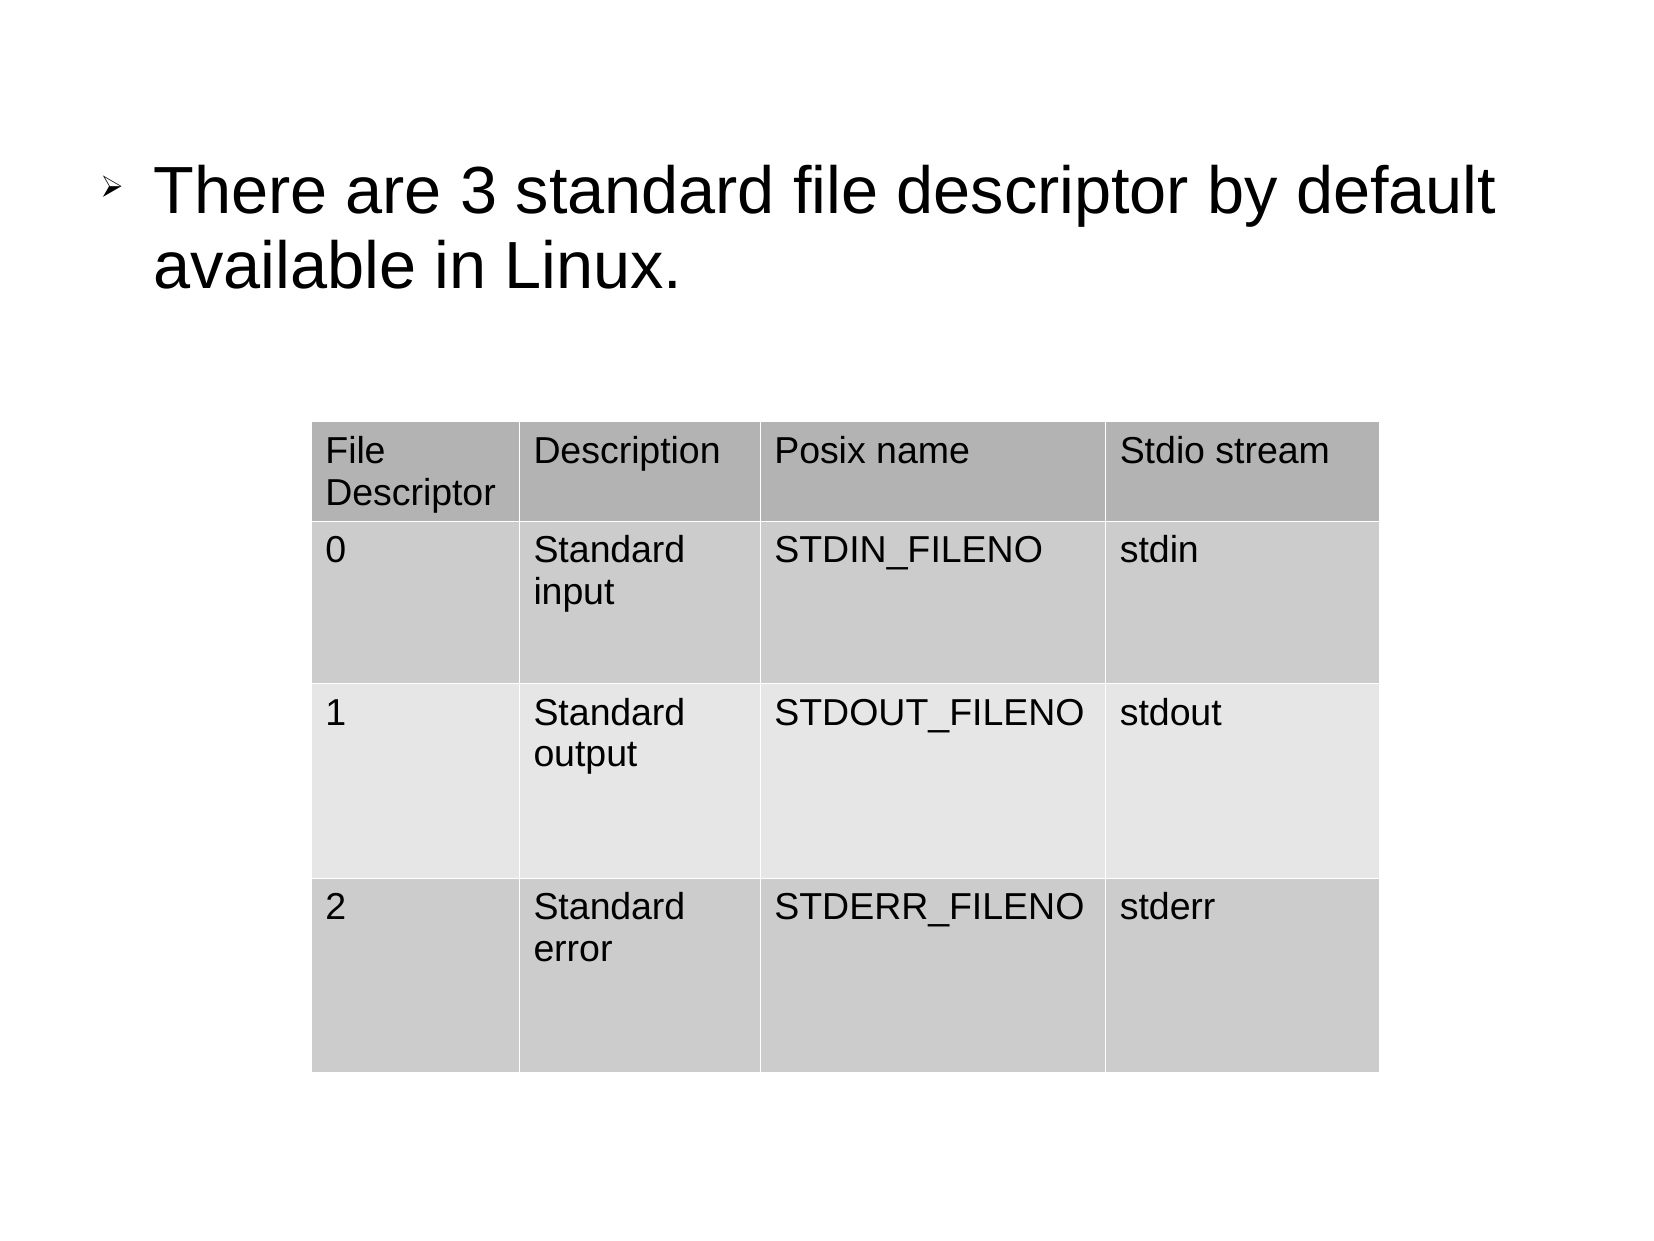

# There are 3 standard file descriptor by default available in Linux.
| File Descriptor | Description | Posix name | Stdio stream |
| --- | --- | --- | --- |
| 0 | Standard input | STDIN\_FILENO | stdin |
| 1 | Standard output | STDOUT\_FILENO | stdout |
| 2 | Standard error | STDERR\_FILENO | stderr |